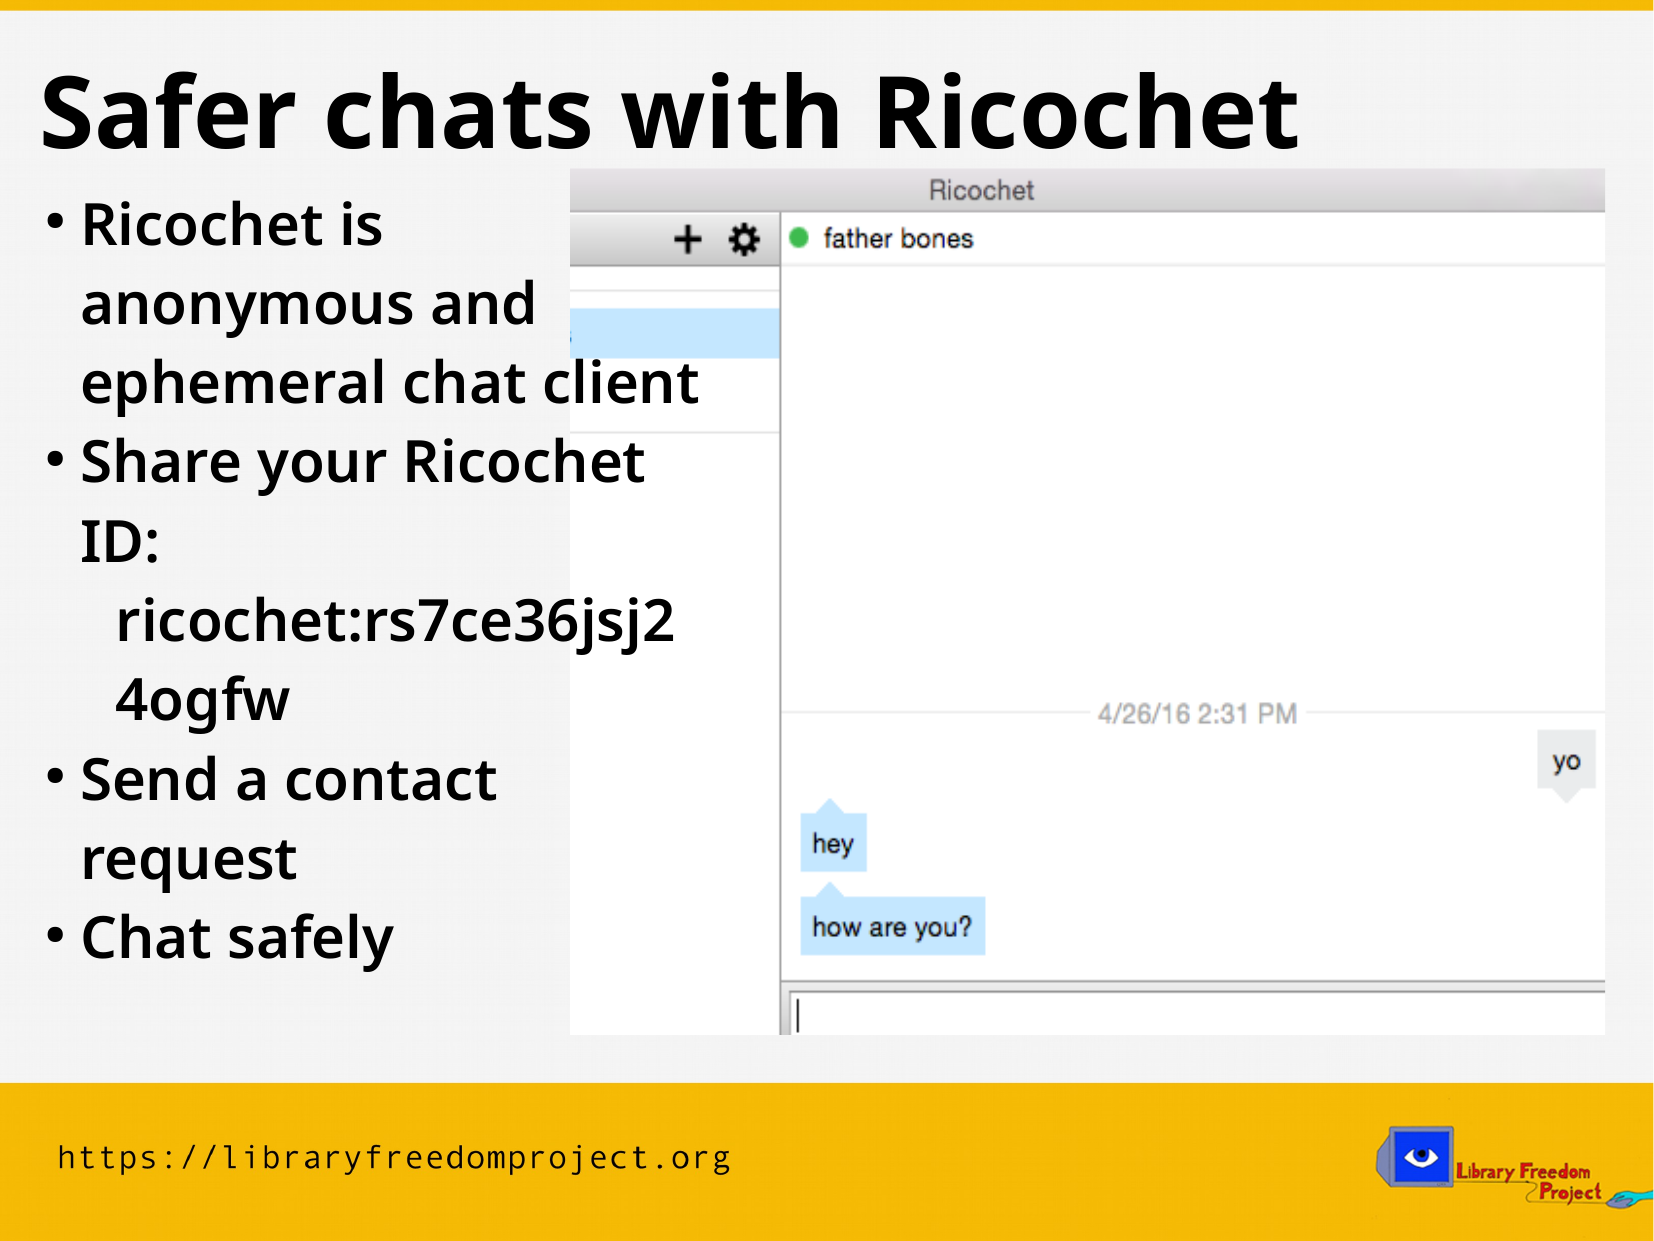

Safer chats with Ricochet
#
Ricochet is anonymous and ephemeral chat client
Share your Ricochet ID:
ricochet:rs7ce36jsj24ogfw
Send a contact request
Chat safely